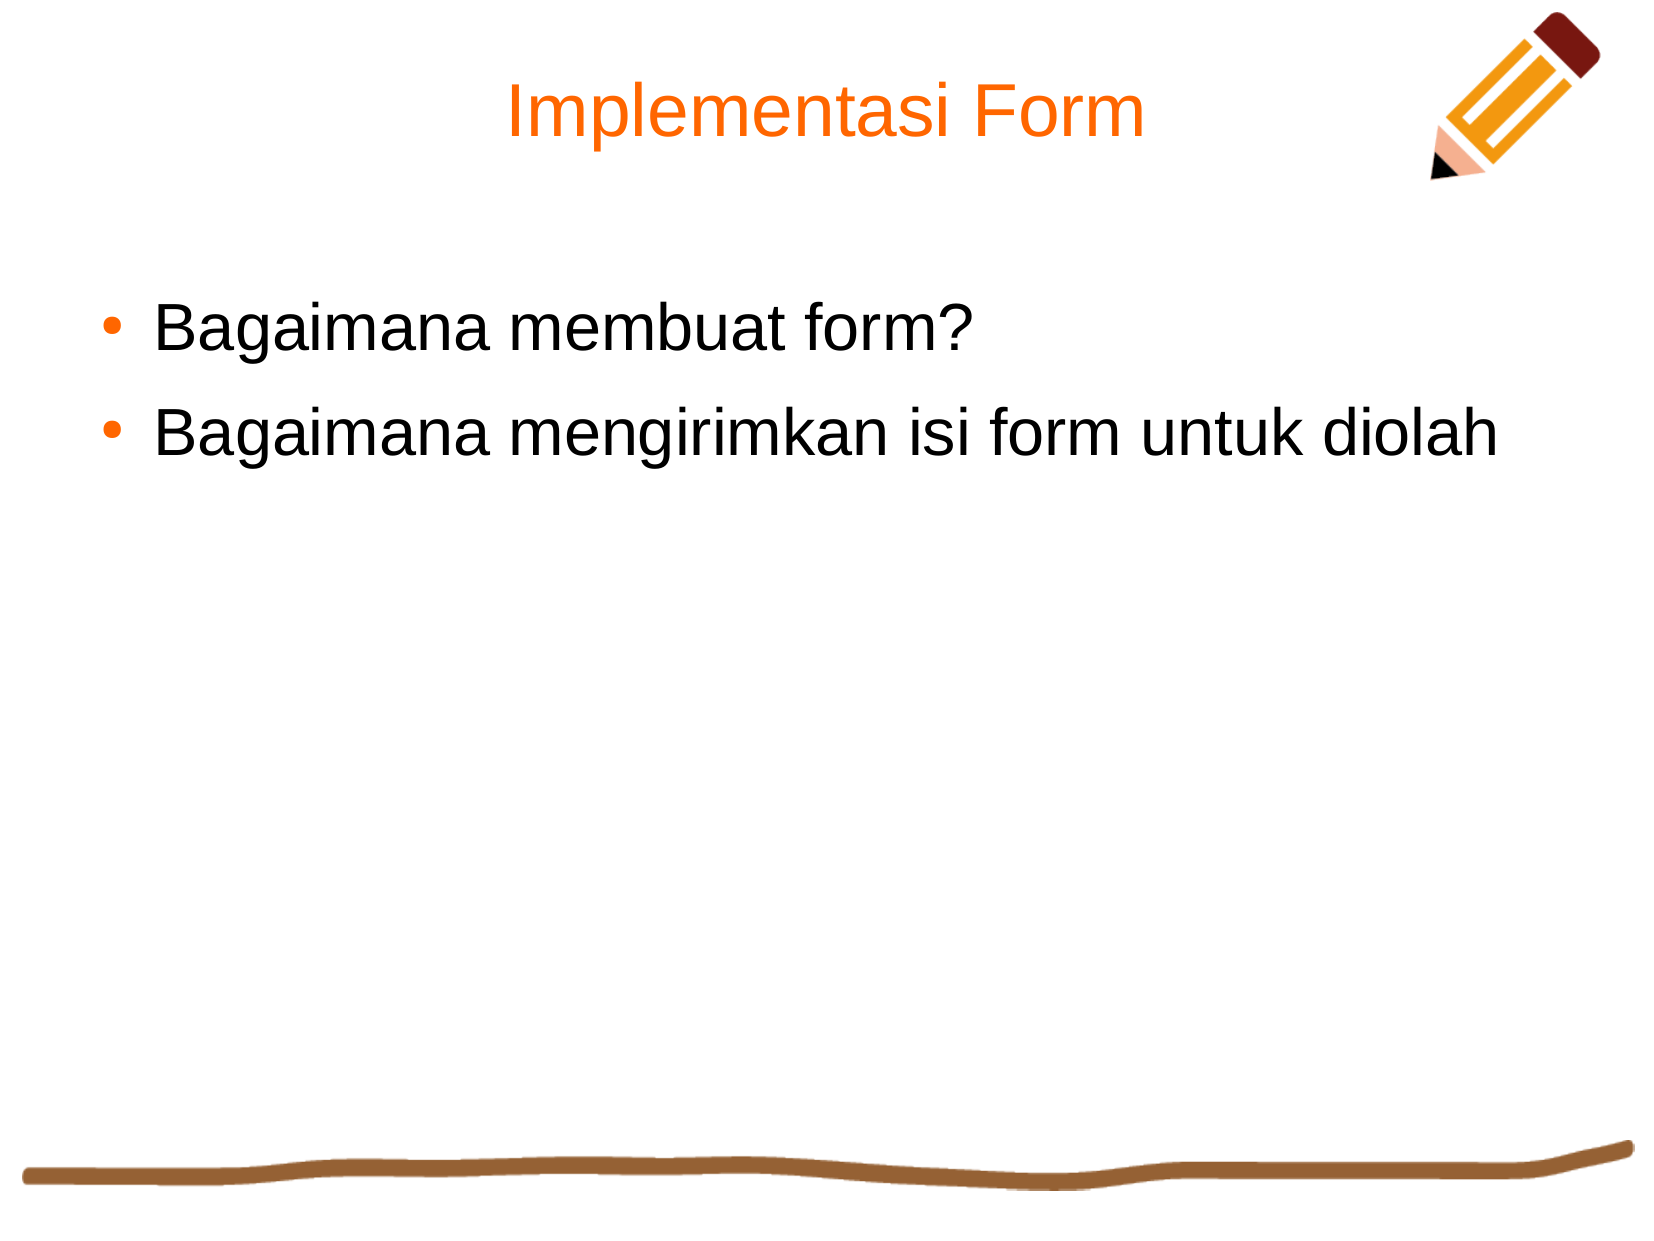

# Implementasi Form
Bagaimana membuat form?
Bagaimana mengirimkan isi form untuk diolah